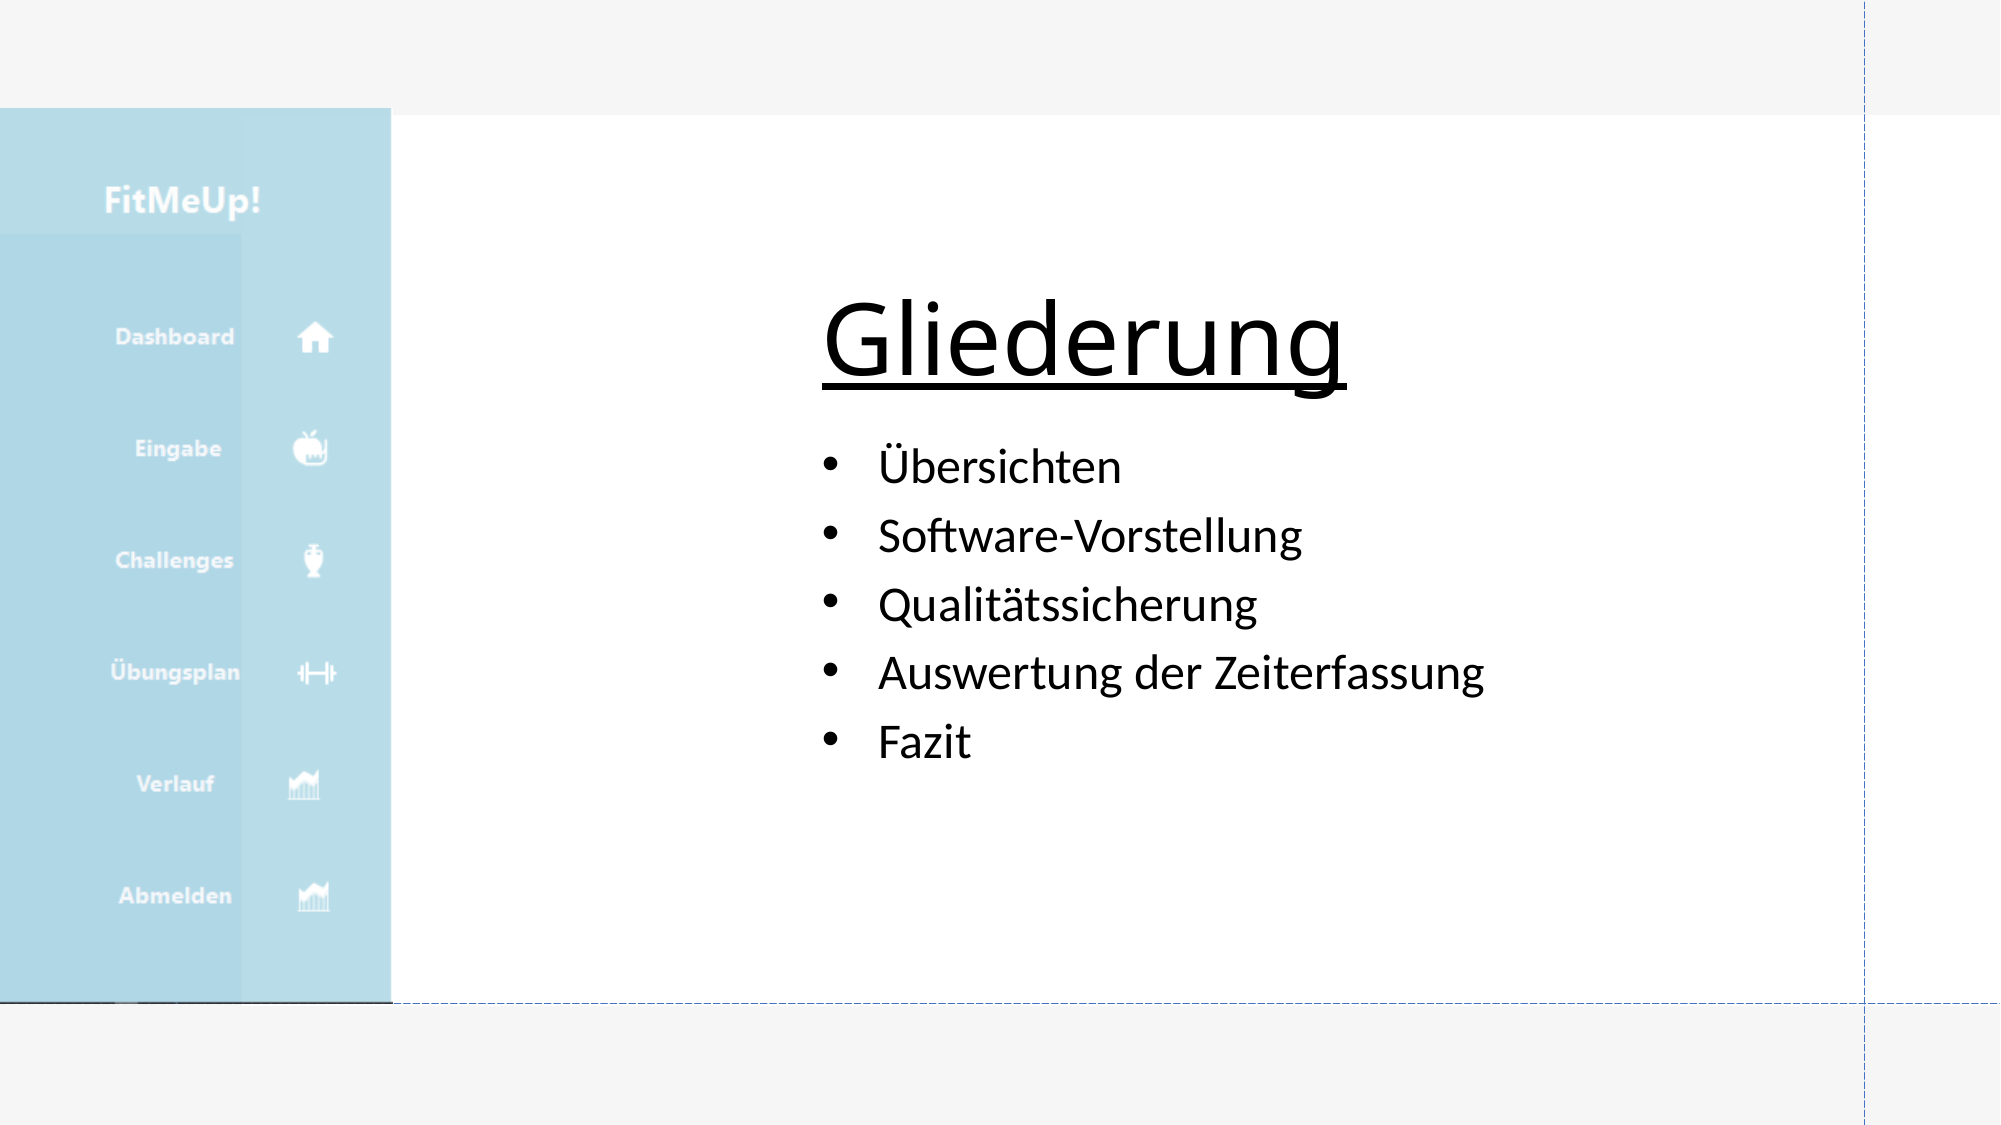

# Gliederung
Übersichten
Software-Vorstellung
Qualitätssicherung
Auswertung der Zeiterfassung
Fazit